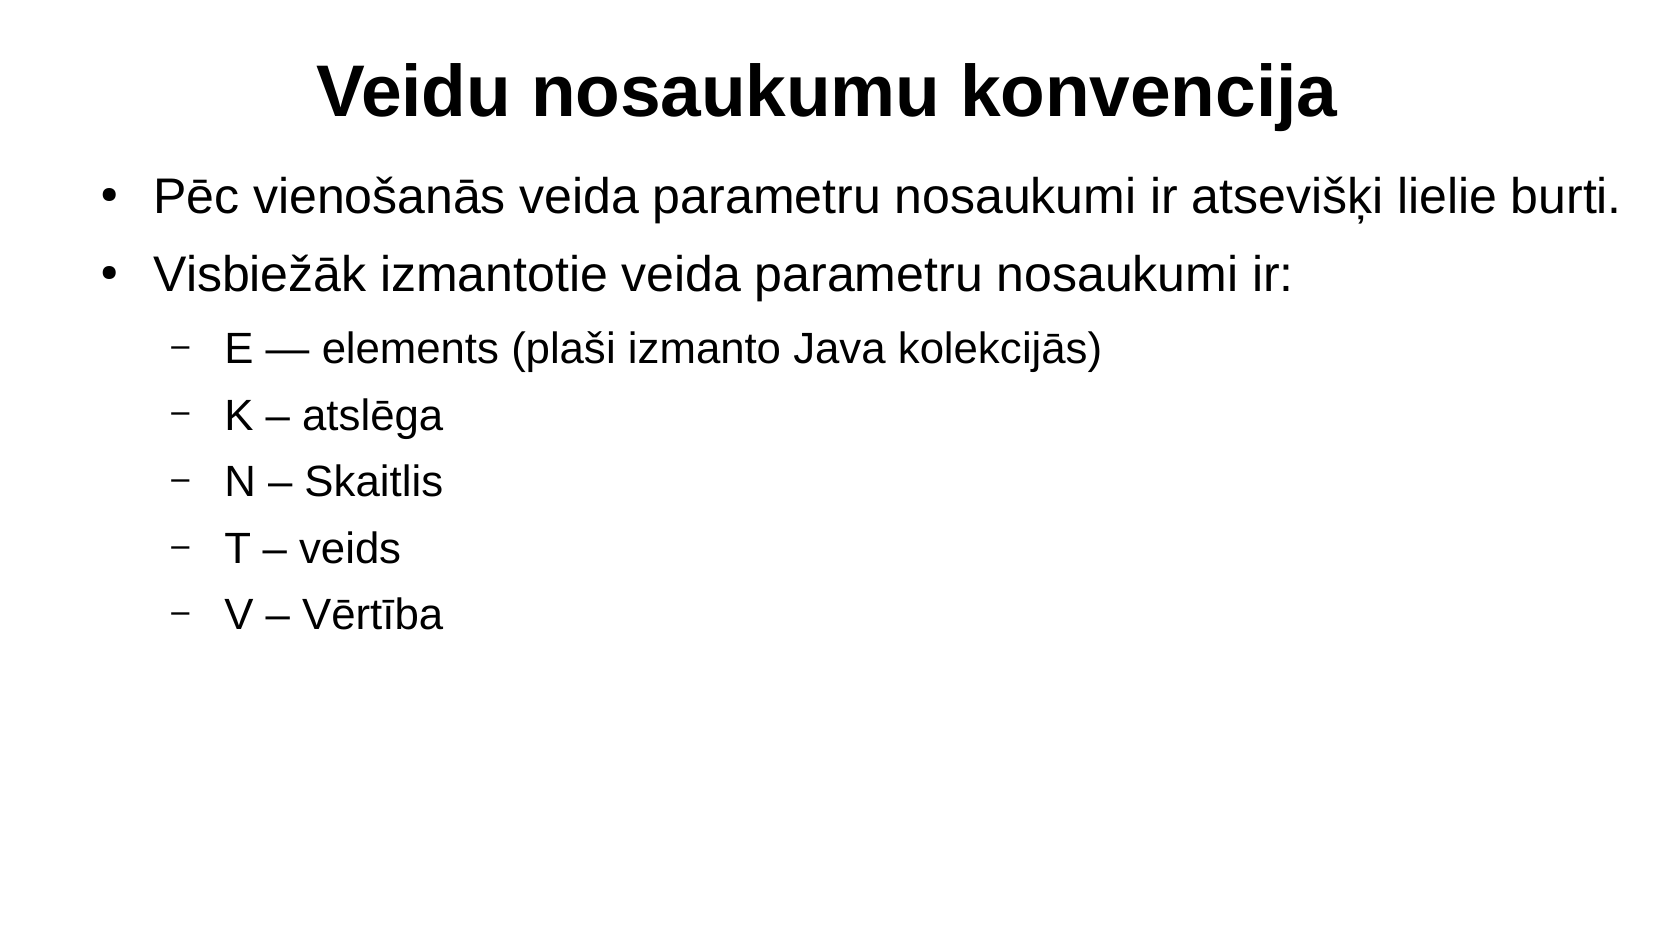

# Veidu nosaukumu konvencija
Pēc vienošanās veida parametru nosaukumi ir atsevišķi lielie burti.
Visbiežāk izmantotie veida parametru nosaukumi ir:
E — elements (plaši izmanto Java kolekcijās)
K – atslēga
N – Skaitlis
T – veids
V – Vērtība